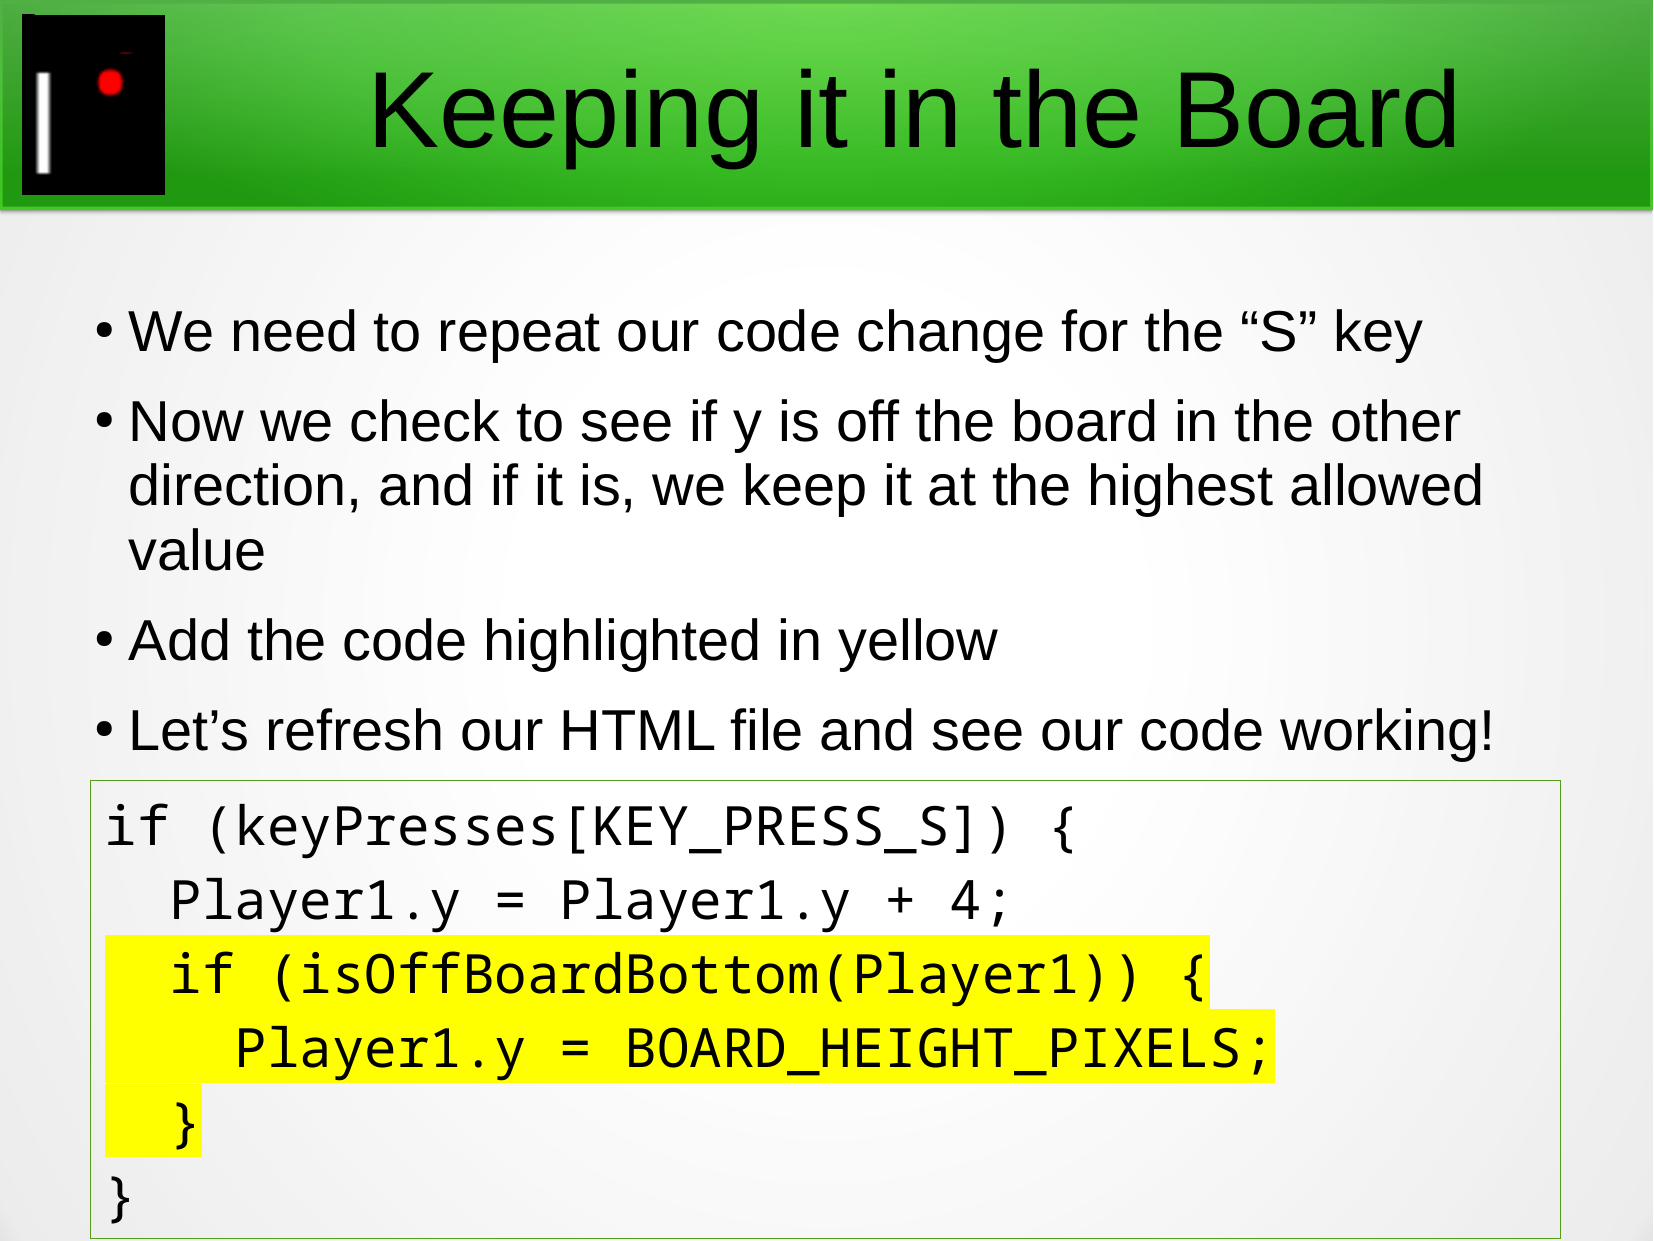

# Keeping it in the Board
We need to repeat our code change for the “S” key
Now we check to see if y is off the board in the other direction, and if it is, we keep it at the highest allowed value
Add the code highlighted in yellow
Let’s refresh our HTML file and see our code working!
if (keyPresses[KEY_PRESS_S]) {
 Player1.y = Player1.y + 4;
 if (isOffBoardBottom(Player1)) {
 Player1.y = BOARD_HEIGHT_PIXELS;
 }
}